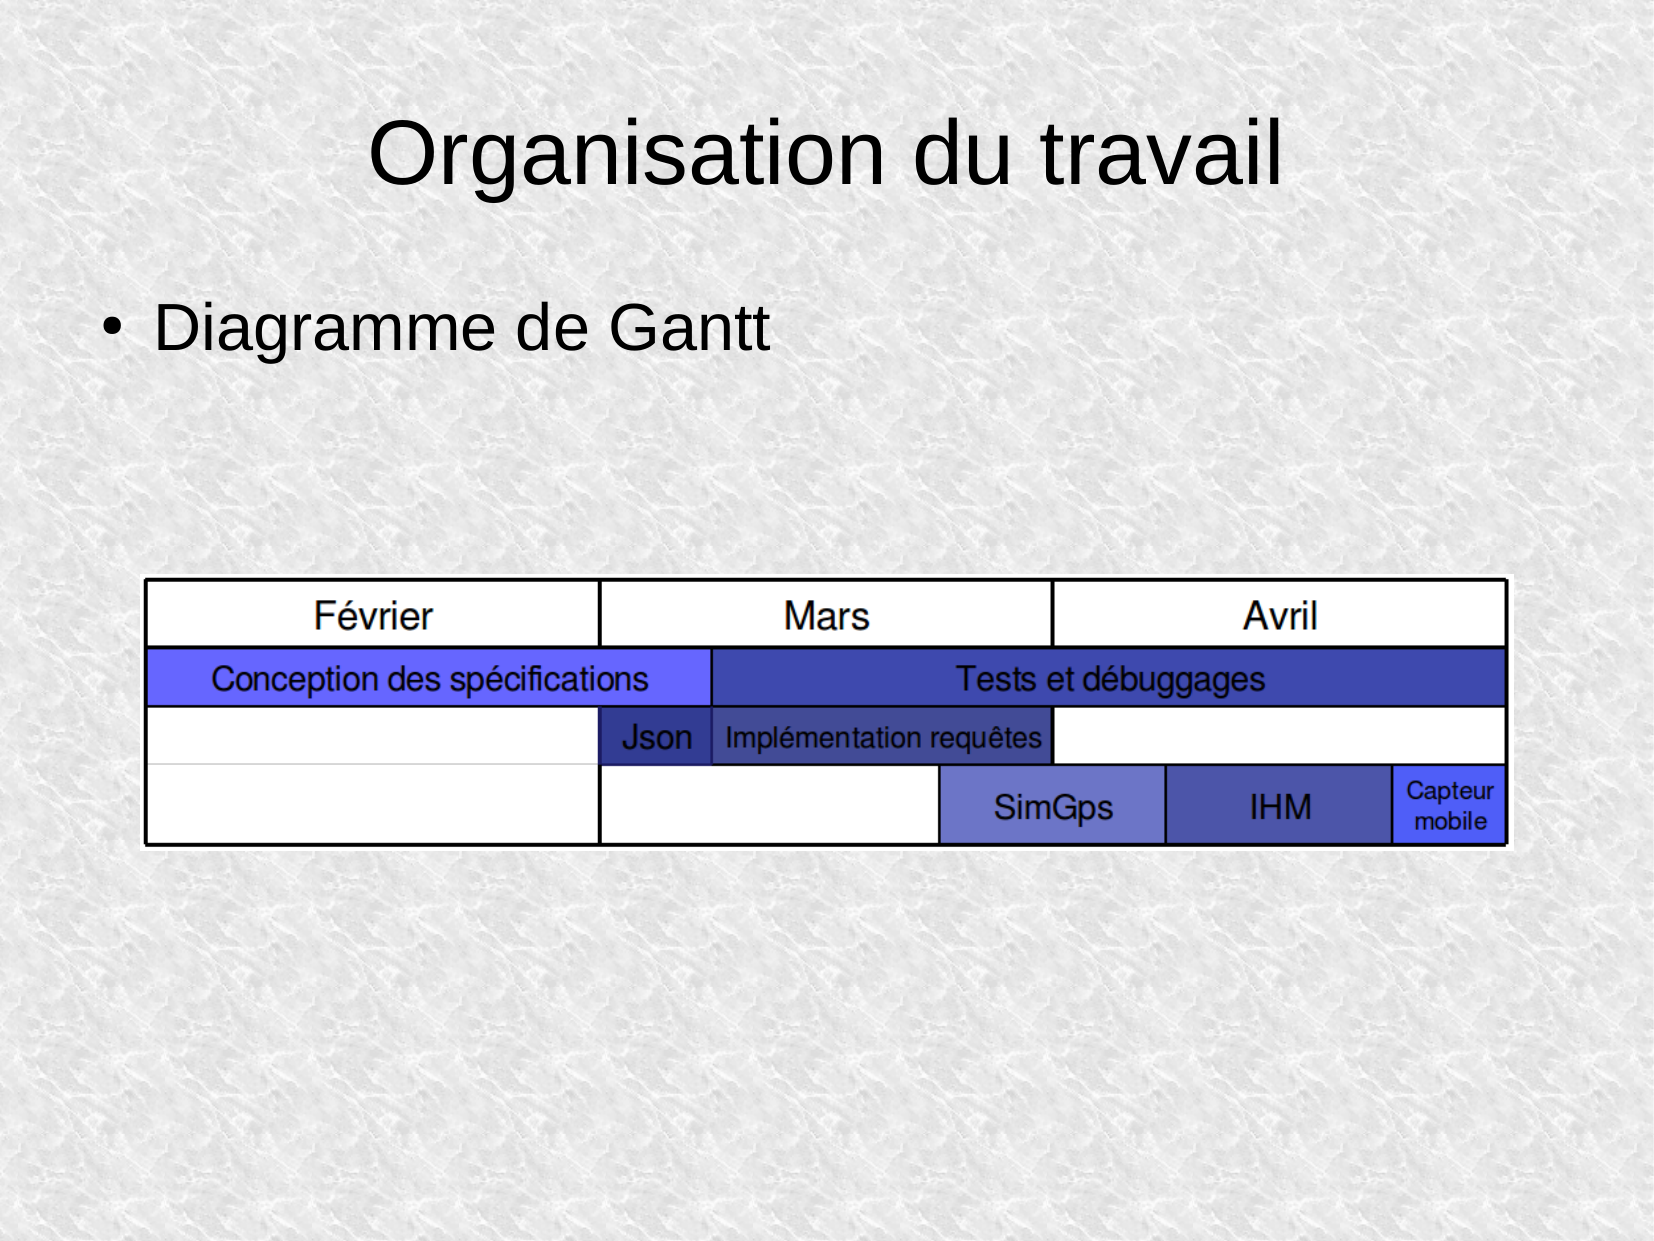

# Organisation du travail
Diagramme de Gantt